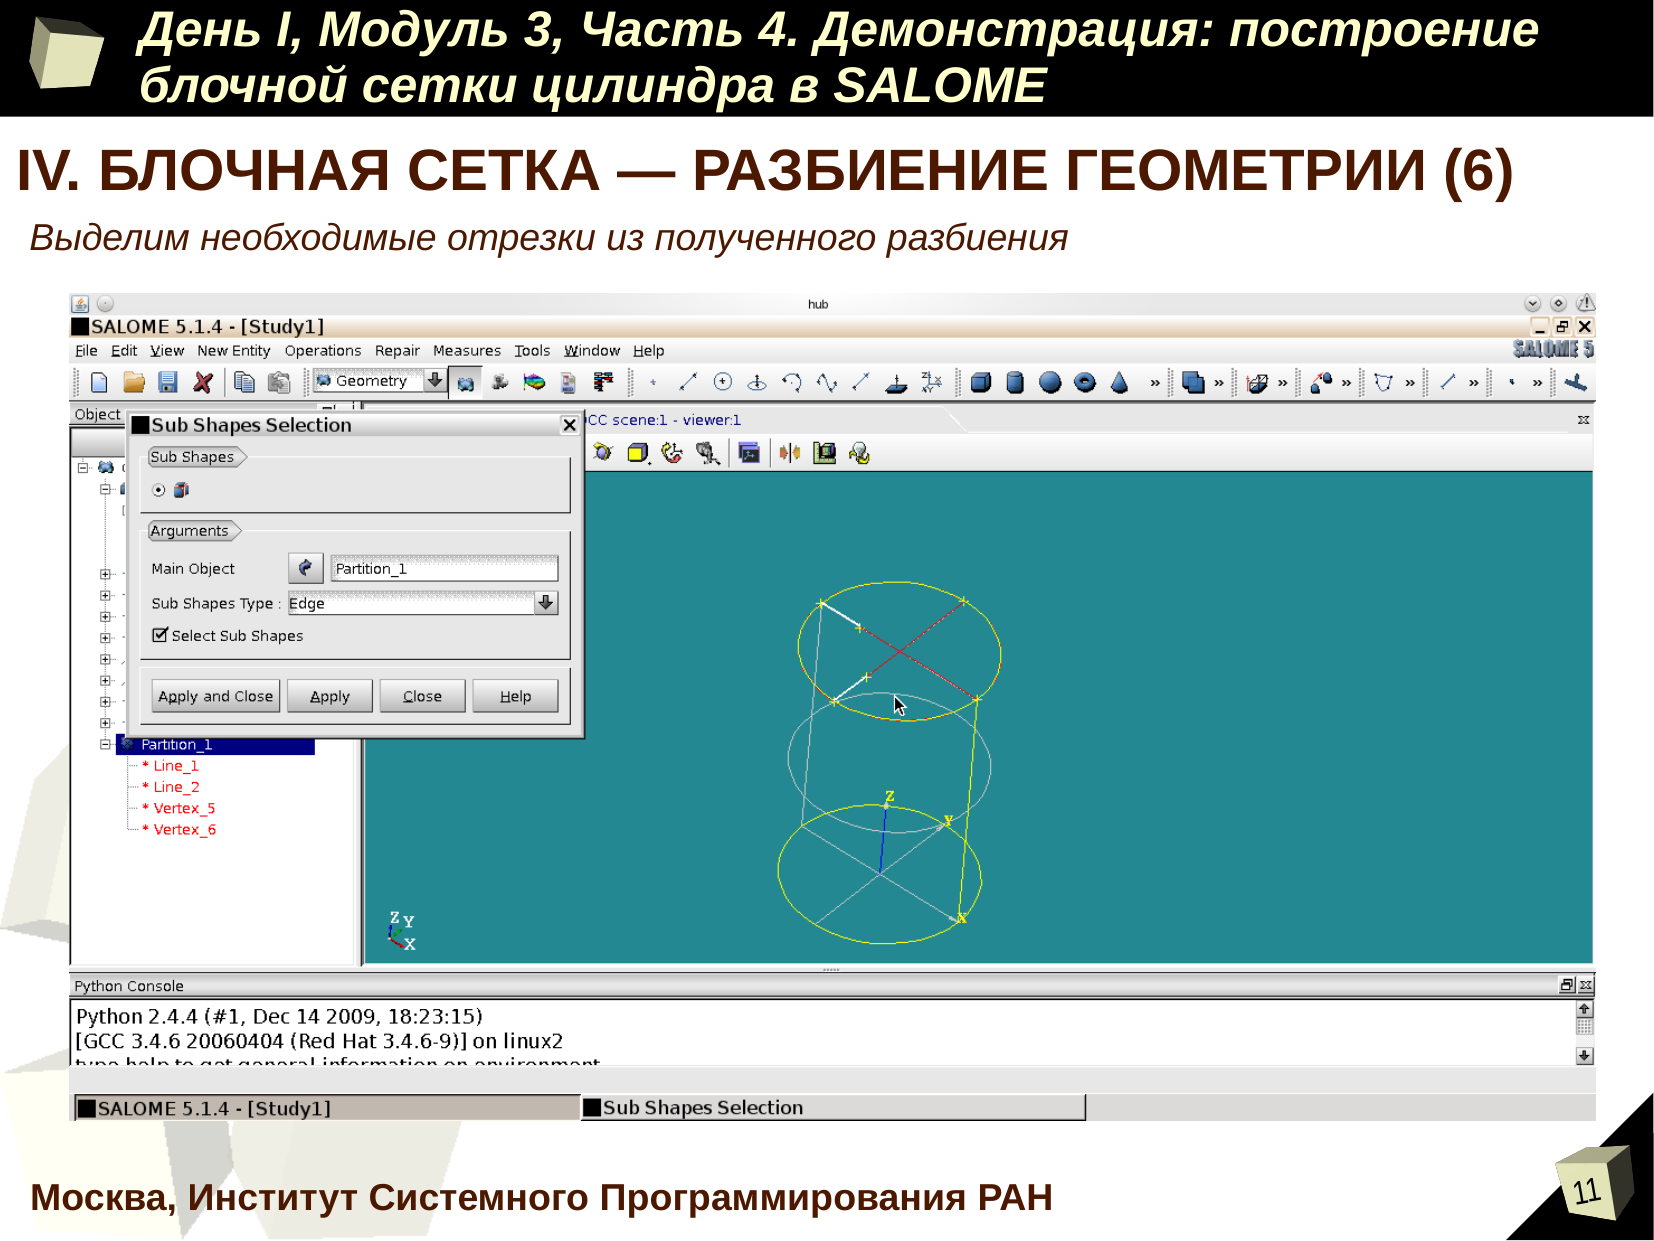

IV. БЛОЧНАЯ СЕТКА — РАЗБИЕНИЕ ГЕОМЕТРИИ (6)
Выделим необходимые отрезки из полученного разбиения